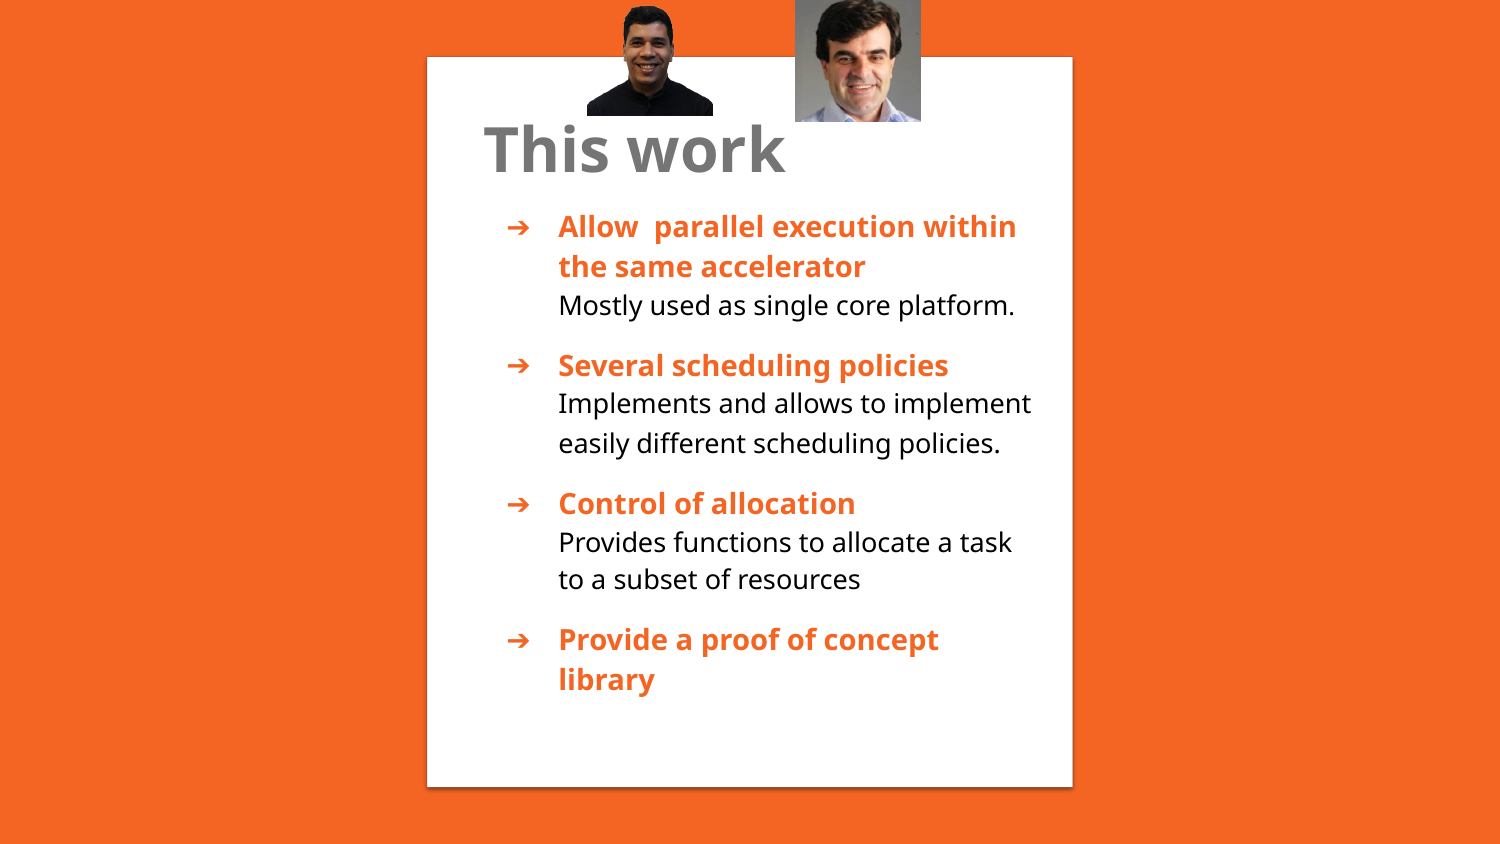

This work
# Allow parallel execution within the same accelerator Mostly used as single core platform.
Several scheduling policies
Implements and allows to implement easily different scheduling policies.
Control of allocation
Provides functions to allocate a task to a subset of resources
Provide a proof of concept library